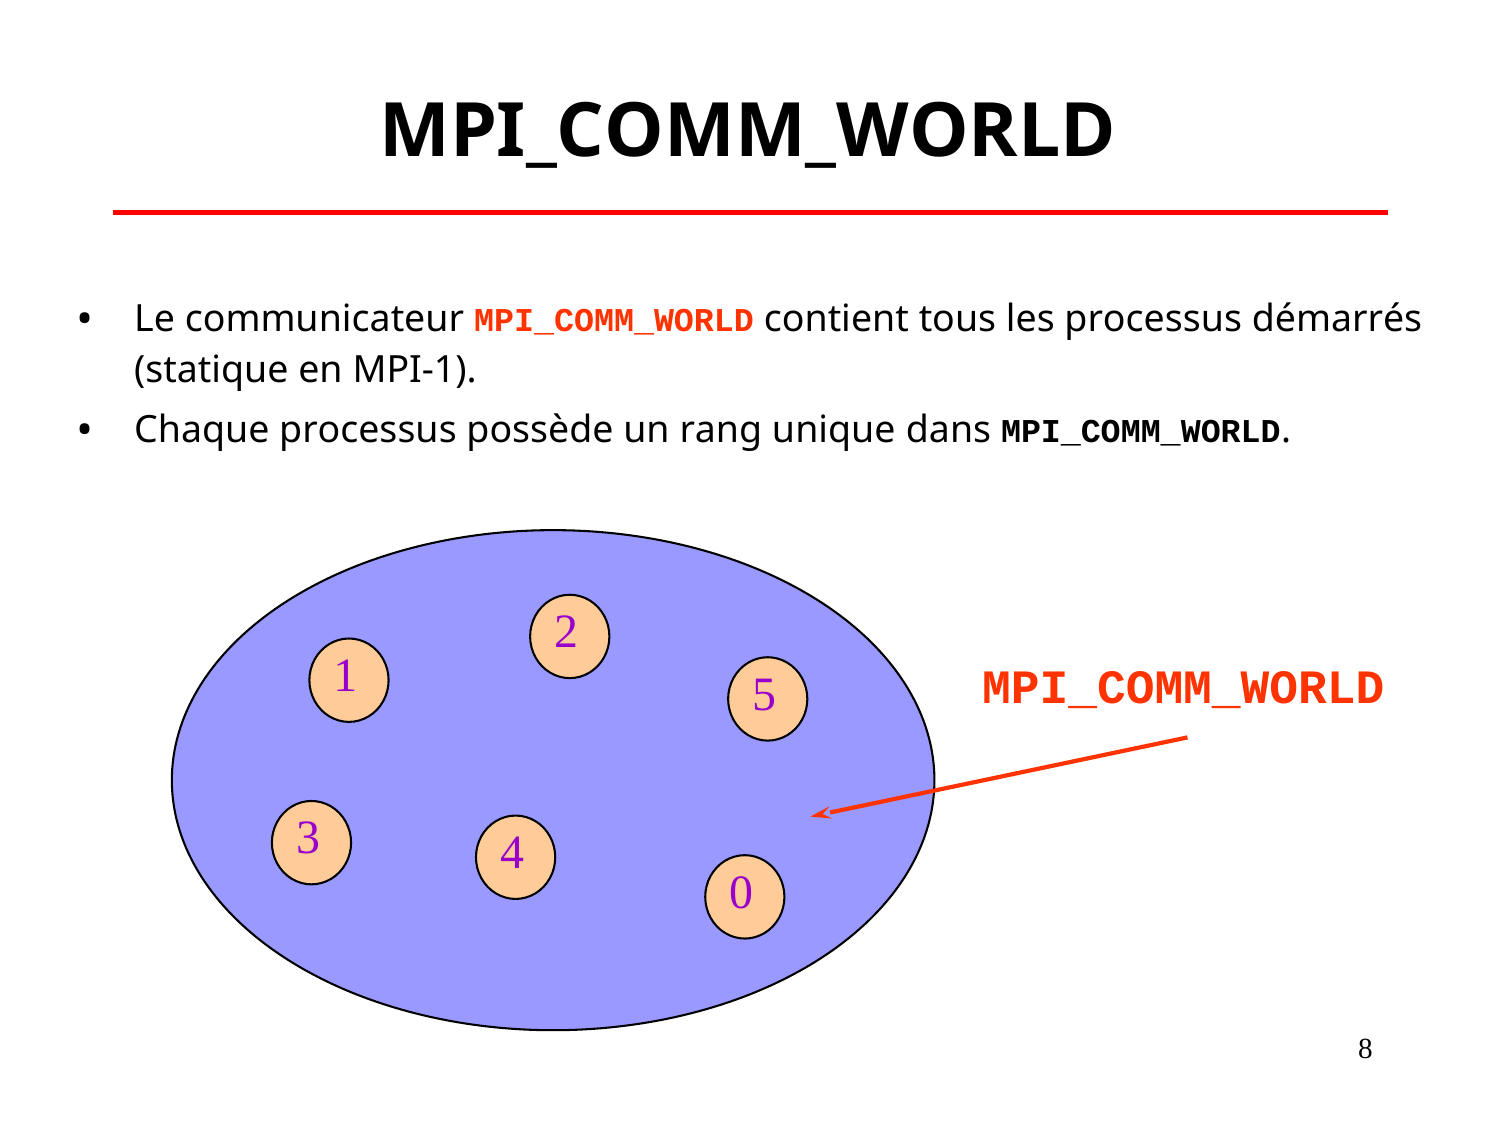

# MPI_COMM_WORLD
Le communicateur MPI_COMM_WORLD contient tous les processus démarrés (statique en MPI-1).
Chaque processus possède un rang unique dans MPI_COMM_WORLD.
2
1
5
3
4
0
MPI_COMM_WORLD
8